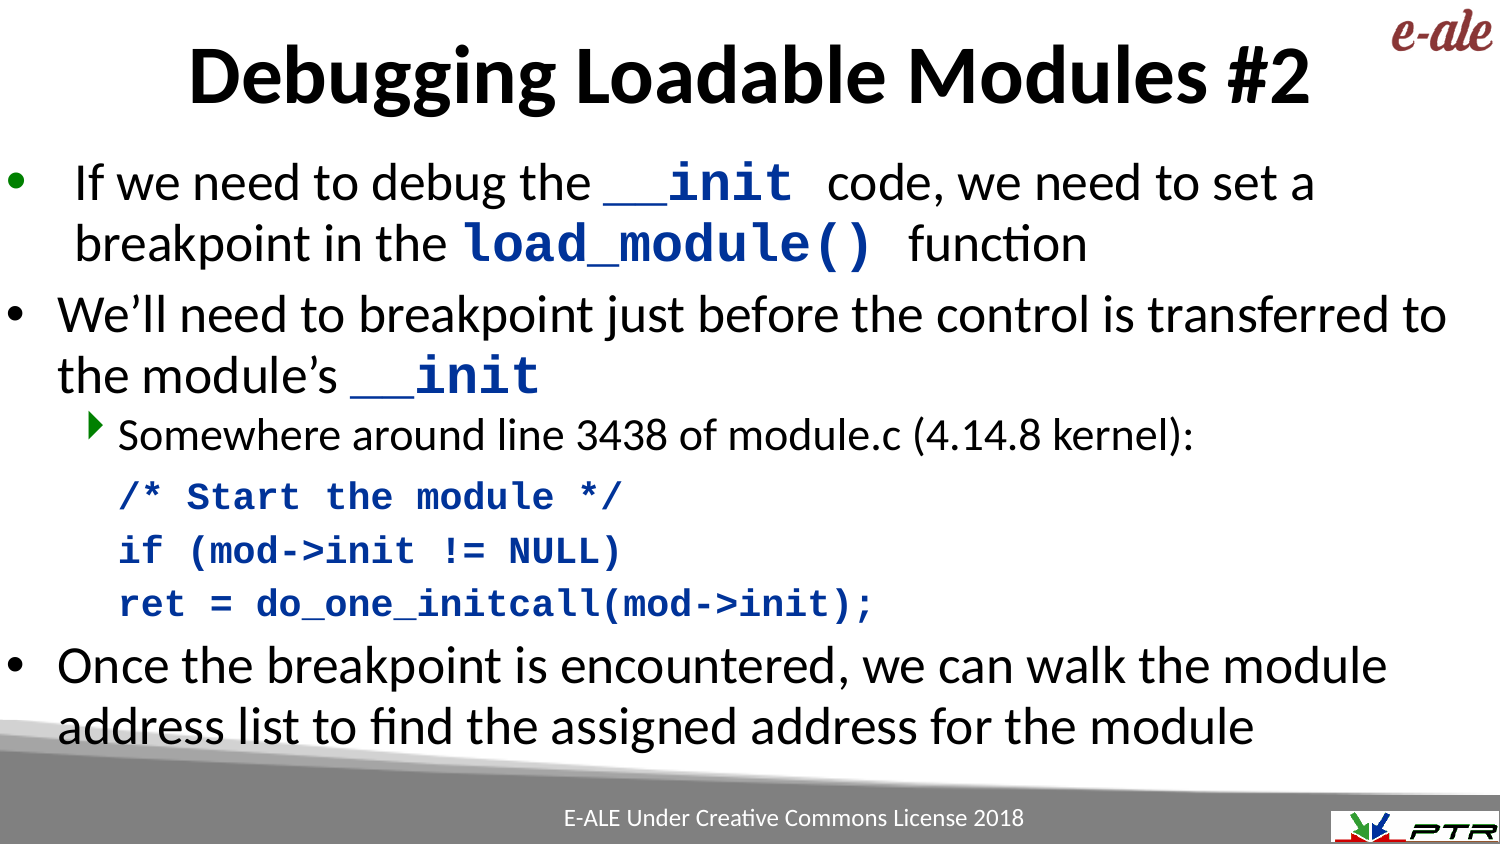

# Debugging Loadable Modules #2
If we need to debug the __init code, we need to set a breakpoint in the load_module() function
We’ll need to breakpoint just before the control is transferred to the module’s __init
Somewhere around line 3438 of module.c (4.14.8 kernel):
	/* Start the module */
	if (mod->init != NULL)
			ret = do_one_initcall(mod->init);
Once the breakpoint is encountered, we can walk the module address list to find the assigned address for the module